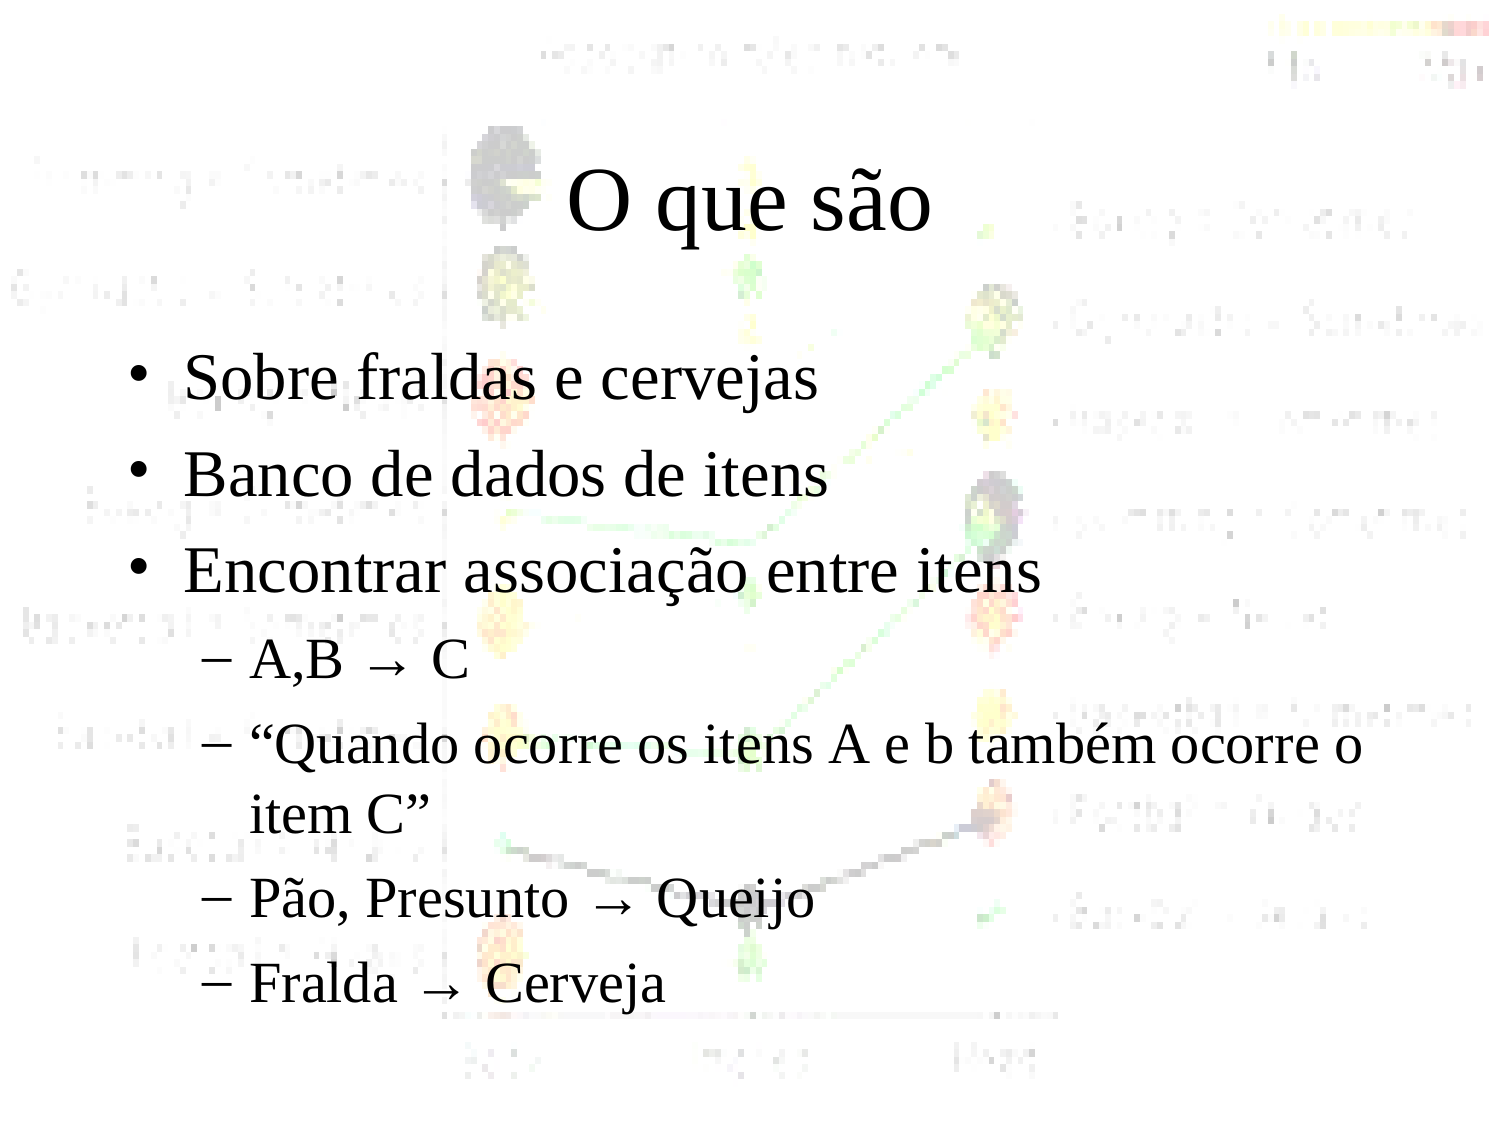

# O que são
Sobre fraldas e cervejas
Banco de dados de itens
Encontrar associação entre itens
A,B → C
“Quando ocorre os itens A e b também ocorre o item C”
Pão, Presunto → Queijo
Fralda → Cerveja